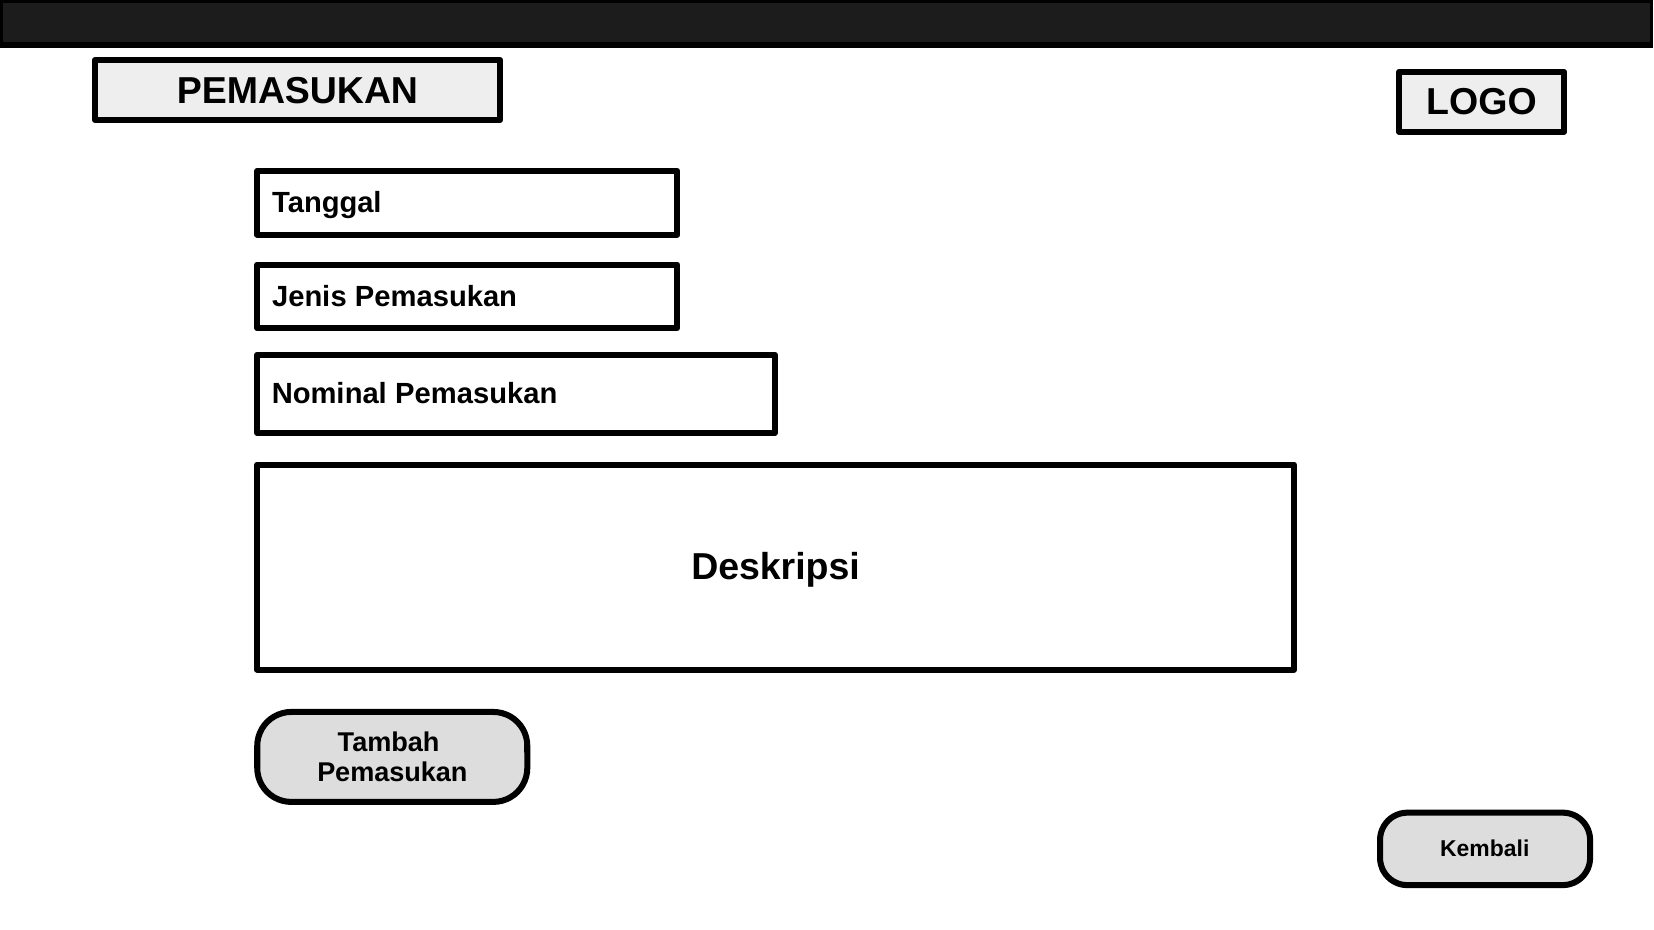

PEMASUKAN
LOGO
Tanggal
Jenis Pemasukan
Nominal Pemasukan
Deskripsi
Tambah
Pemasukan
Kembali